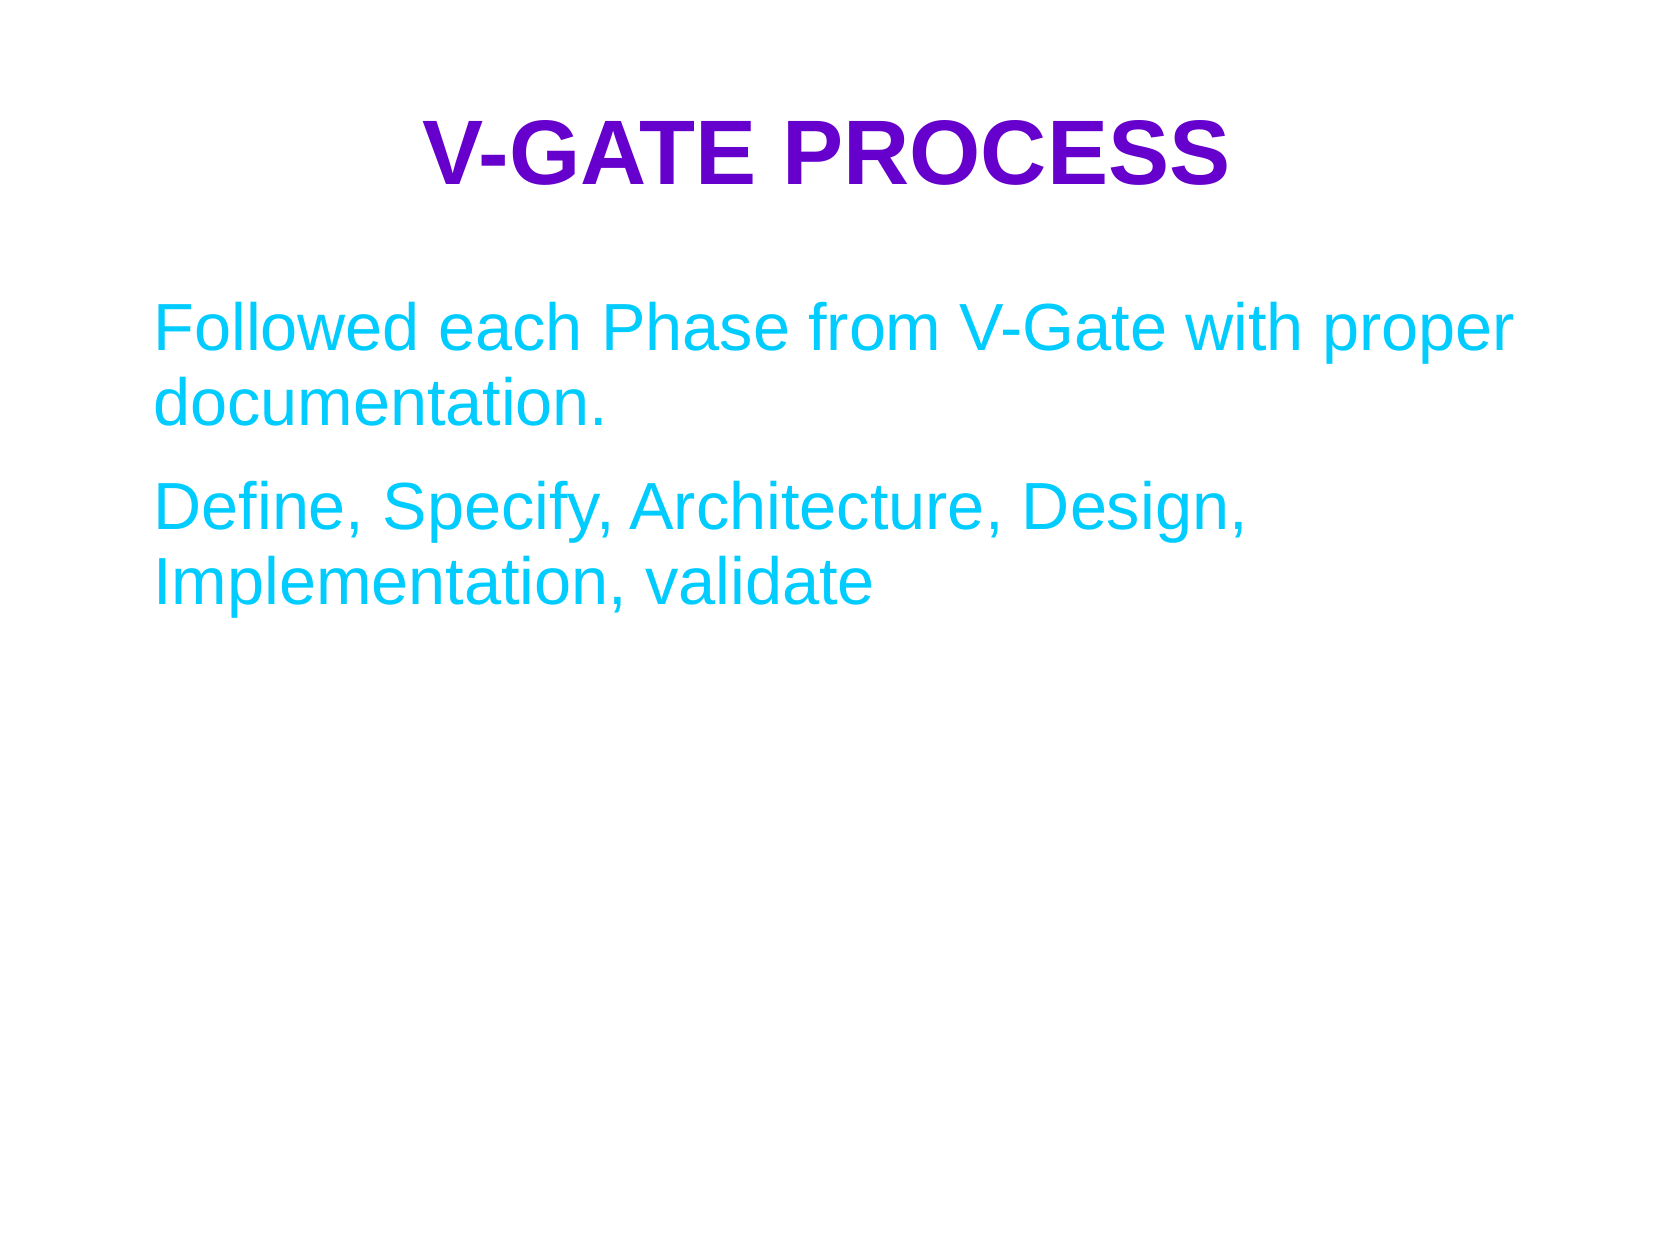

# V-GATE PROCESS
Followed each Phase from V-Gate with proper documentation.
Define, Specify, Architecture, Design, Implementation, validate